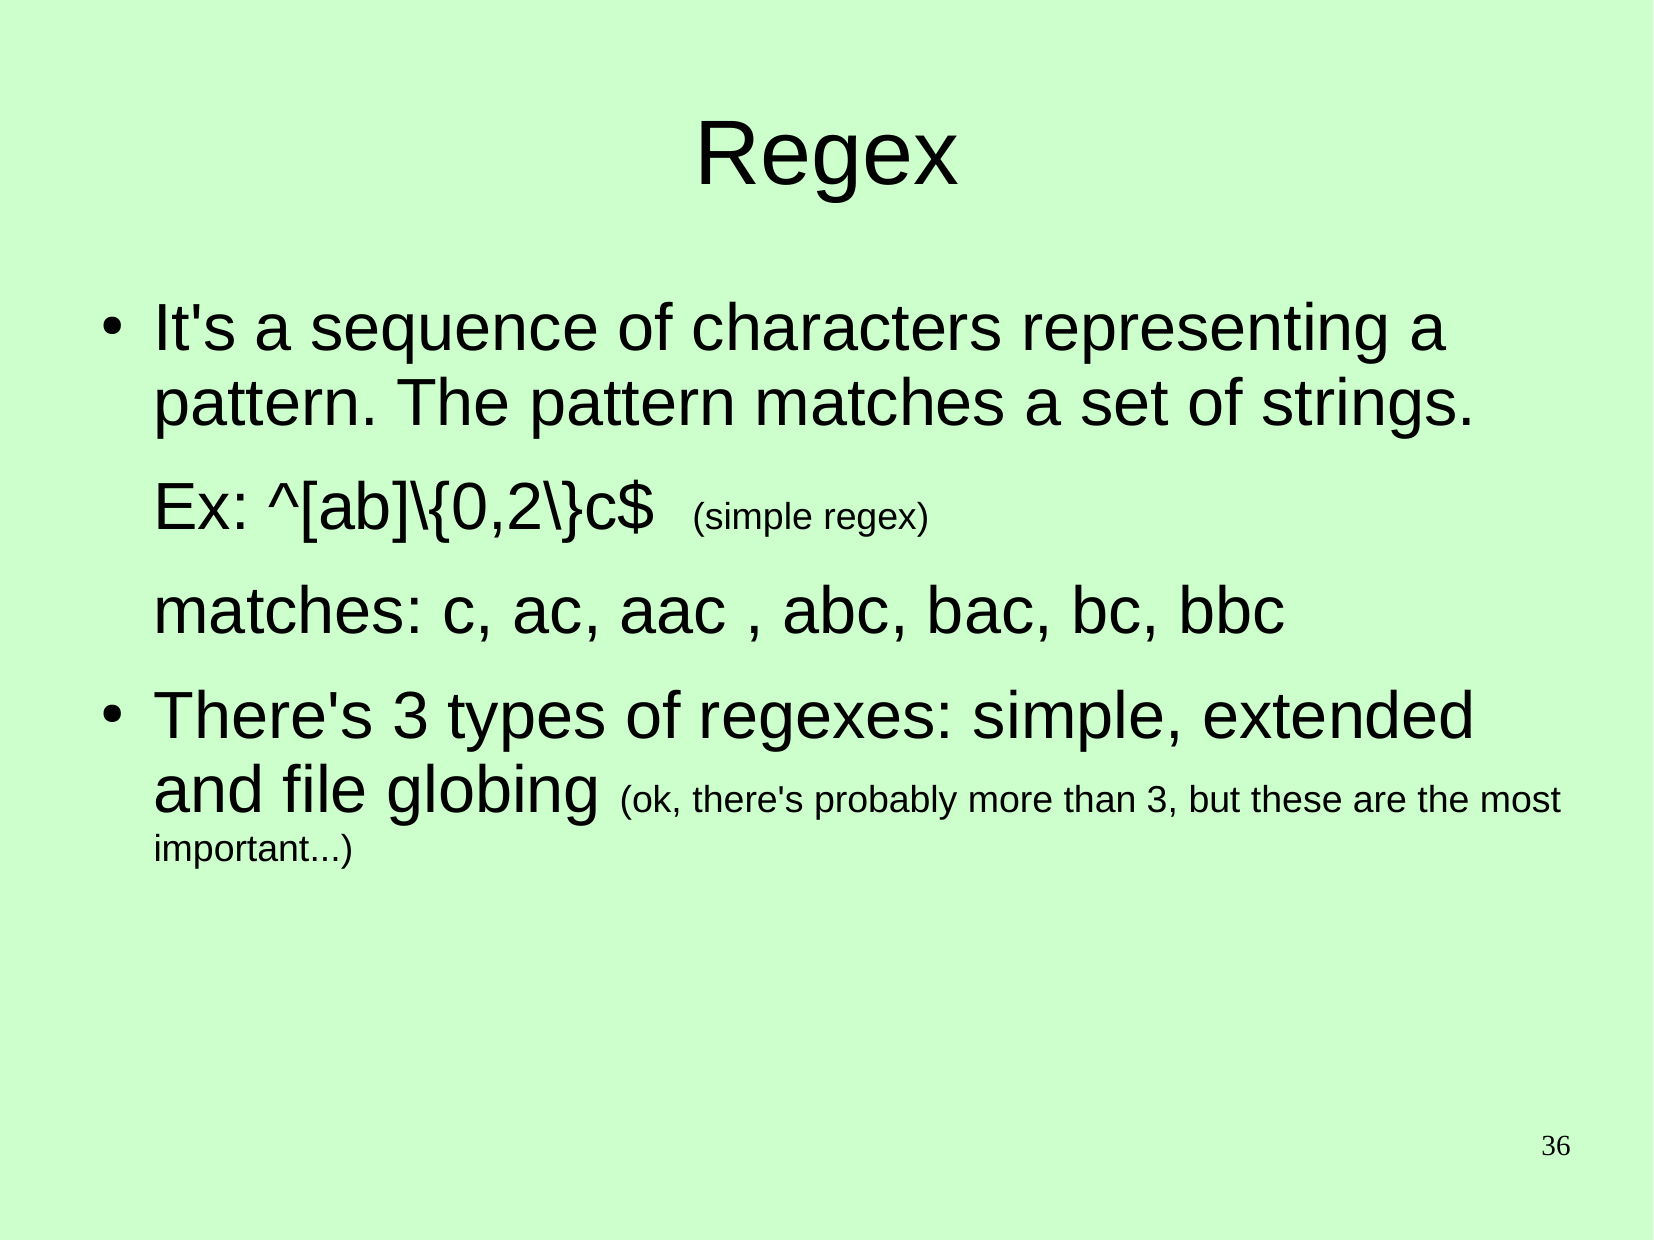

# Regex
It's a sequence of characters representing a pattern. The pattern matches a set of strings.
Ex: ^[ab]\{0,2\}c$ (simple regex)
matches: c, ac, aac , abc, bac, bc, bbc
There's 3 types of regexes: simple, extended and file globing (ok, there's probably more than 3, but these are the most important...)
36